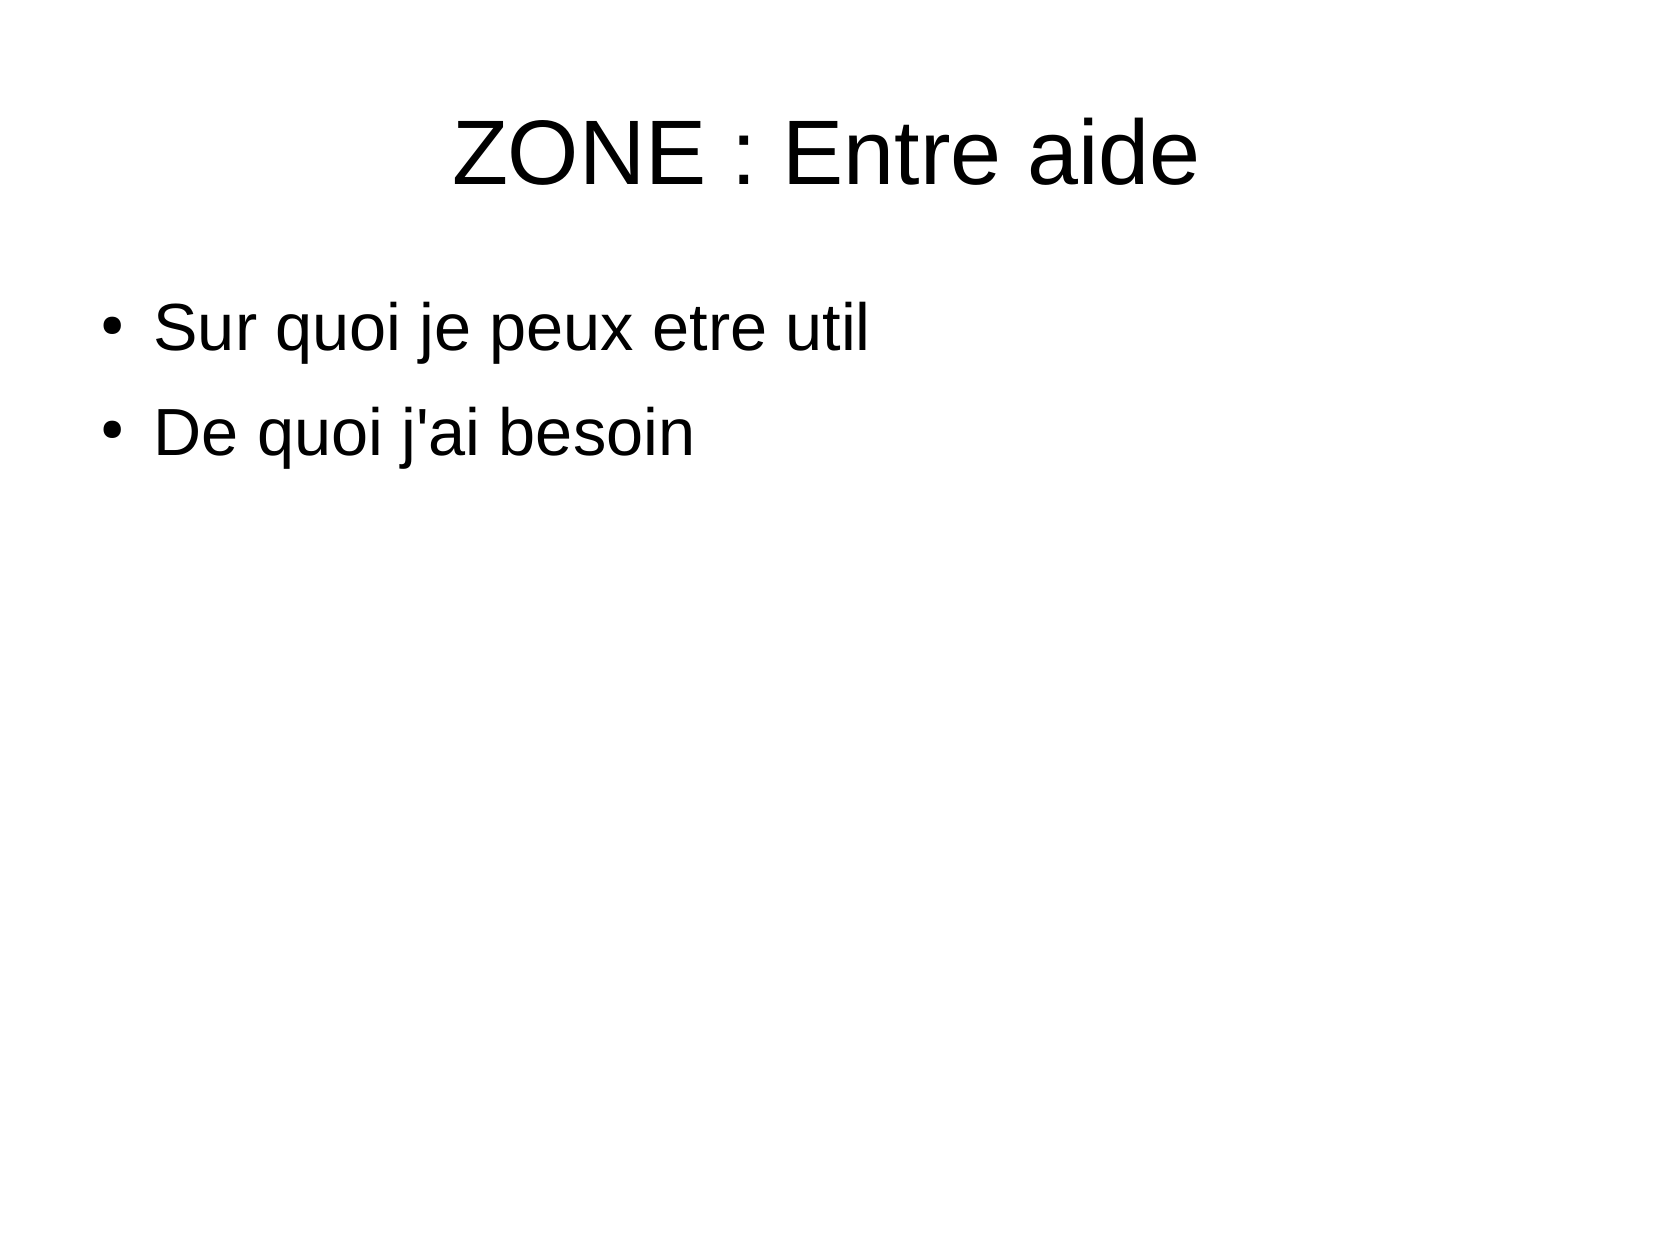

# ZONE : Entre aide
Sur quoi je peux etre util
De quoi j'ai besoin